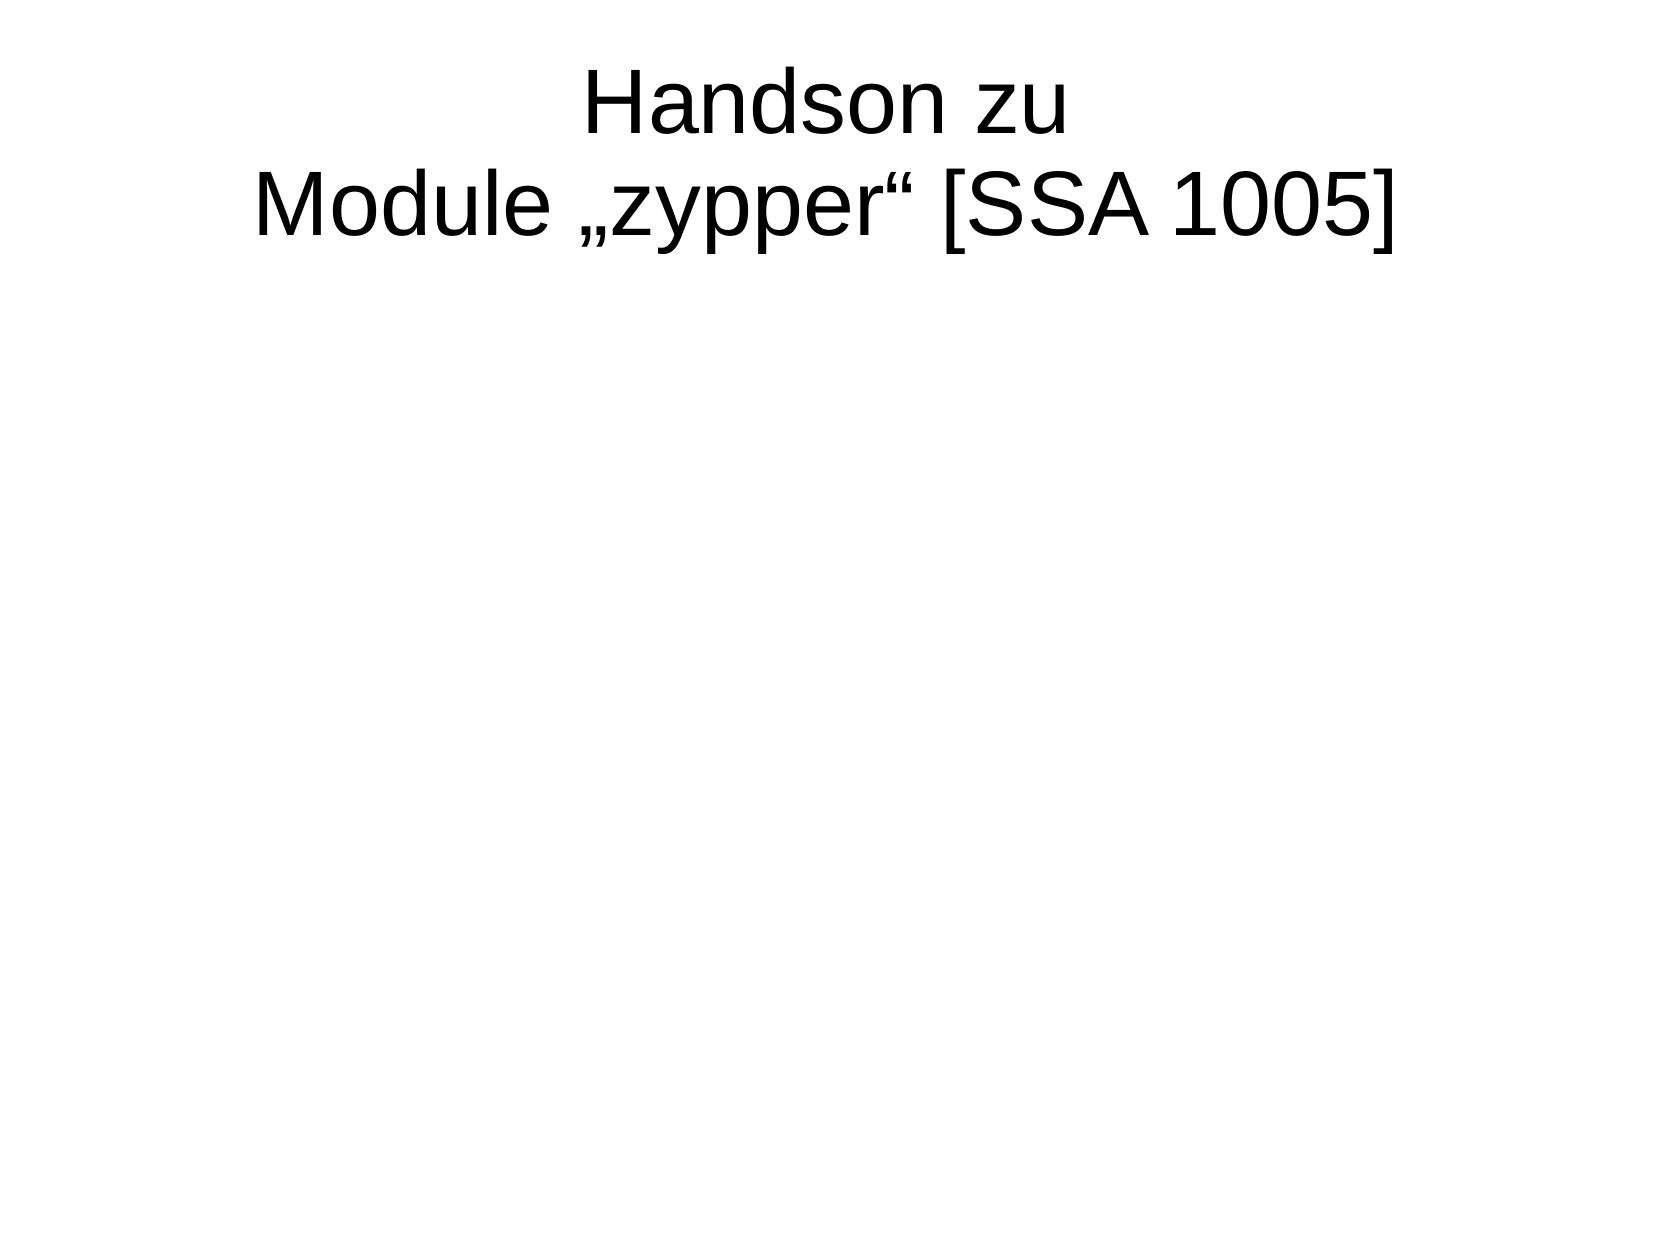

# Handson zu Module „zypper“ [SSA 1005]